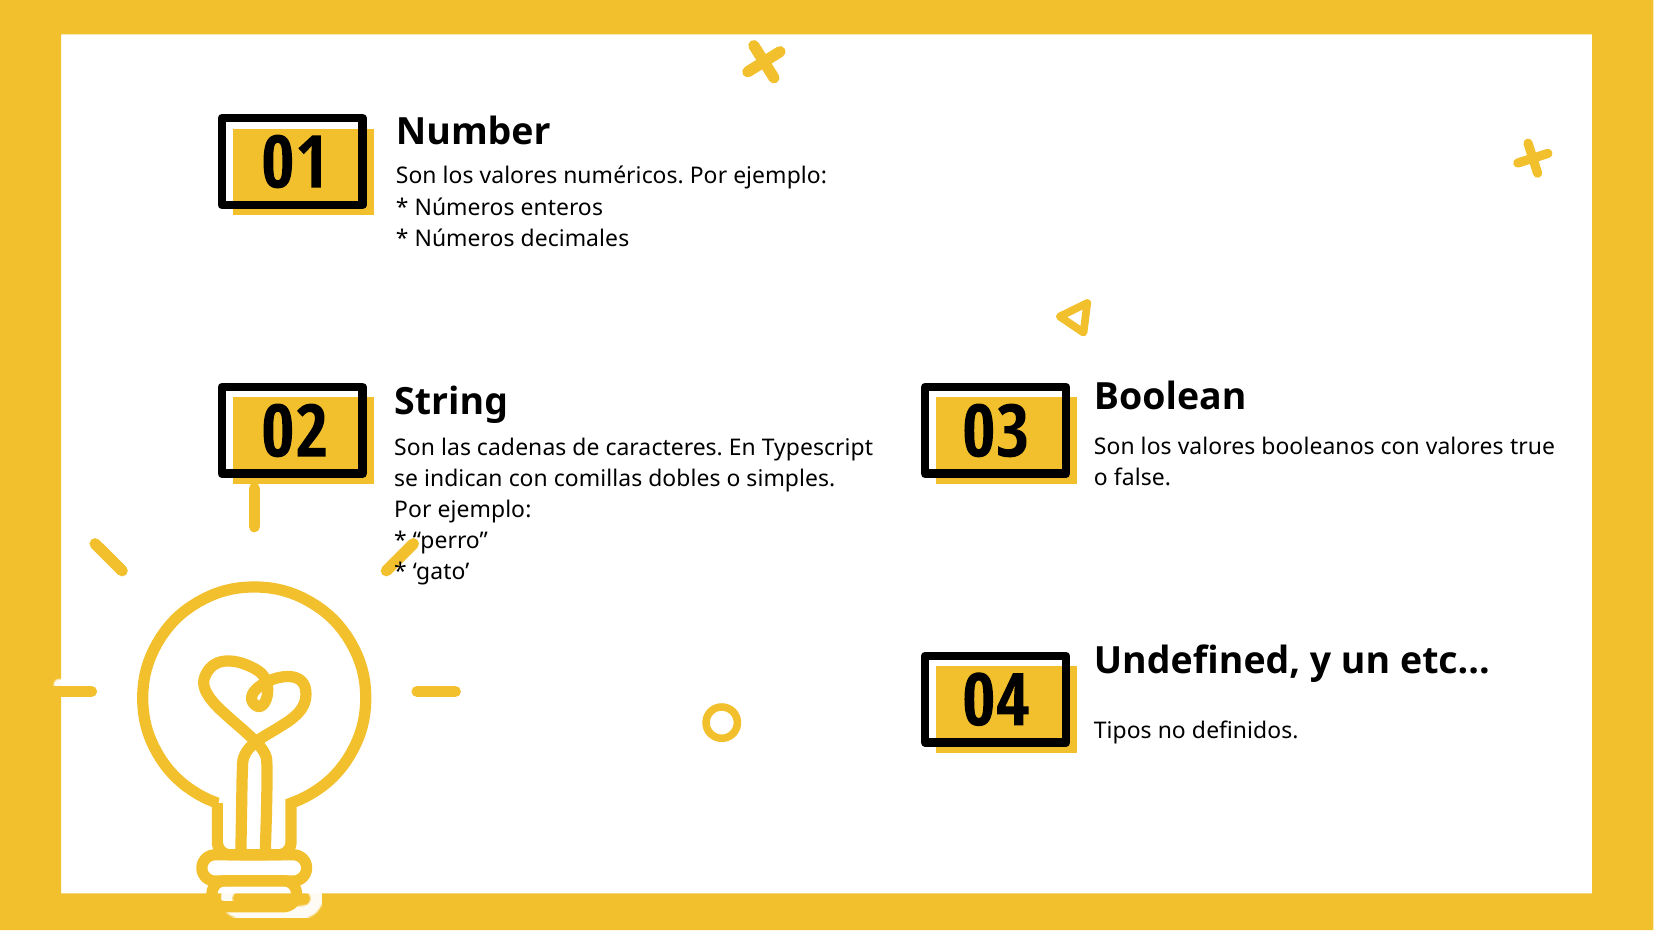

# Number
Son los valores numéricos. Por ejemplo:
* Números enteros
* Números decimales
Boolean
String
Son las cadenas de caracteres. En Typescript se indican con comillas dobles o simples.
Por ejemplo:
* “perro”
* ‘gato’
Son los valores booleanos con valores true o false.
Undefined, y un etc...
Tipos no definidos.